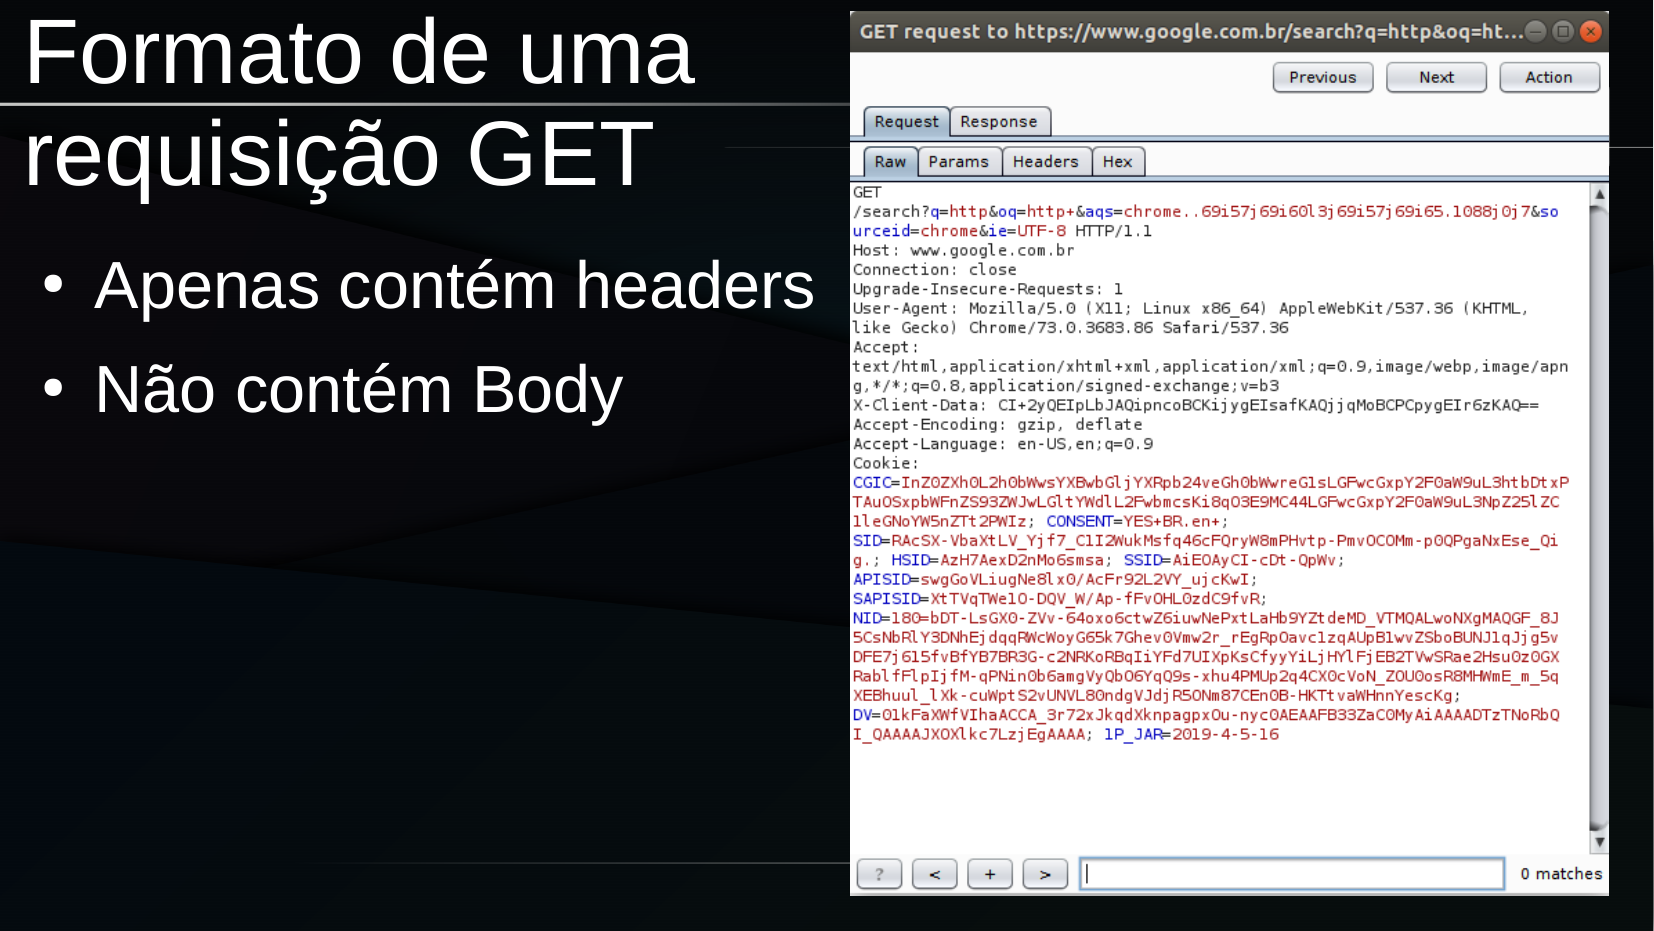

# Formato de uma requisição GET
Apenas contém headers
Não contém Body